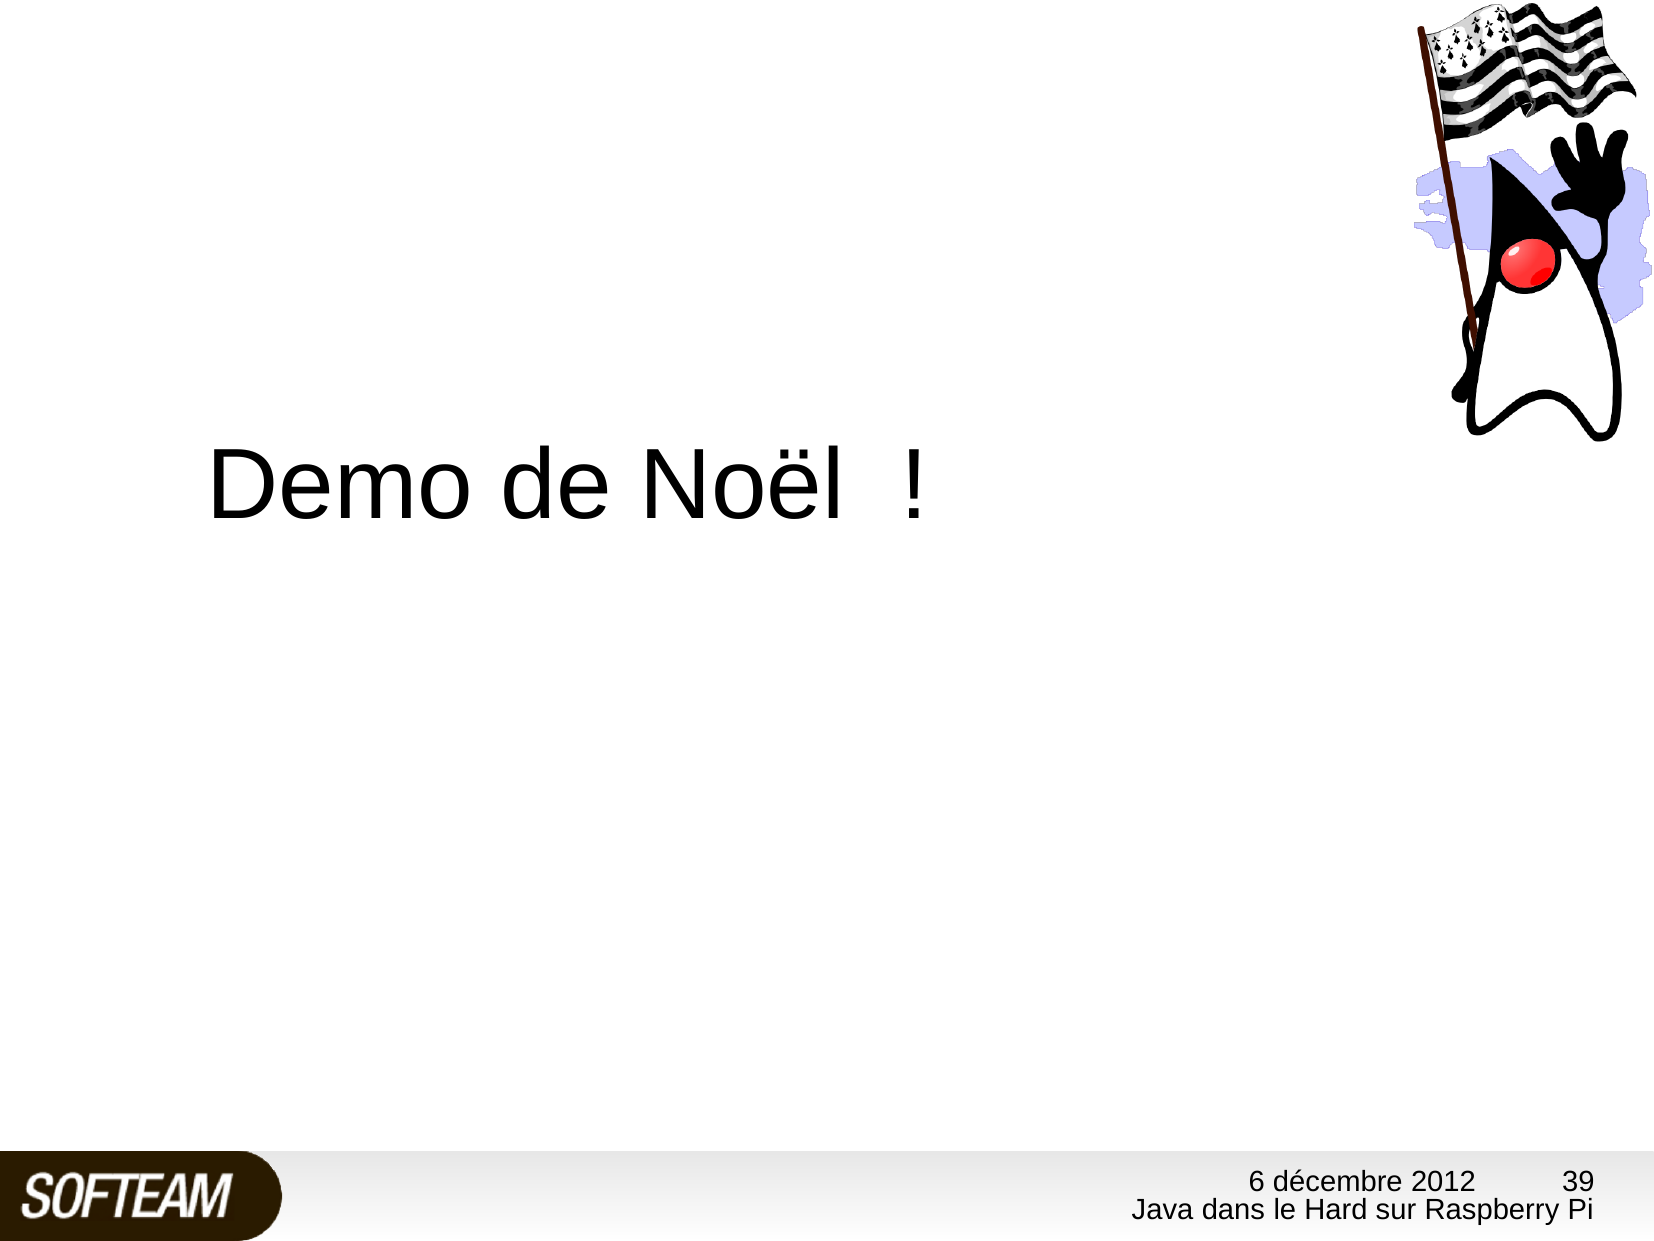

# Demo de Noël  !
14 septembre 2012
39
Beaglebone - JugSummerCamp 2012